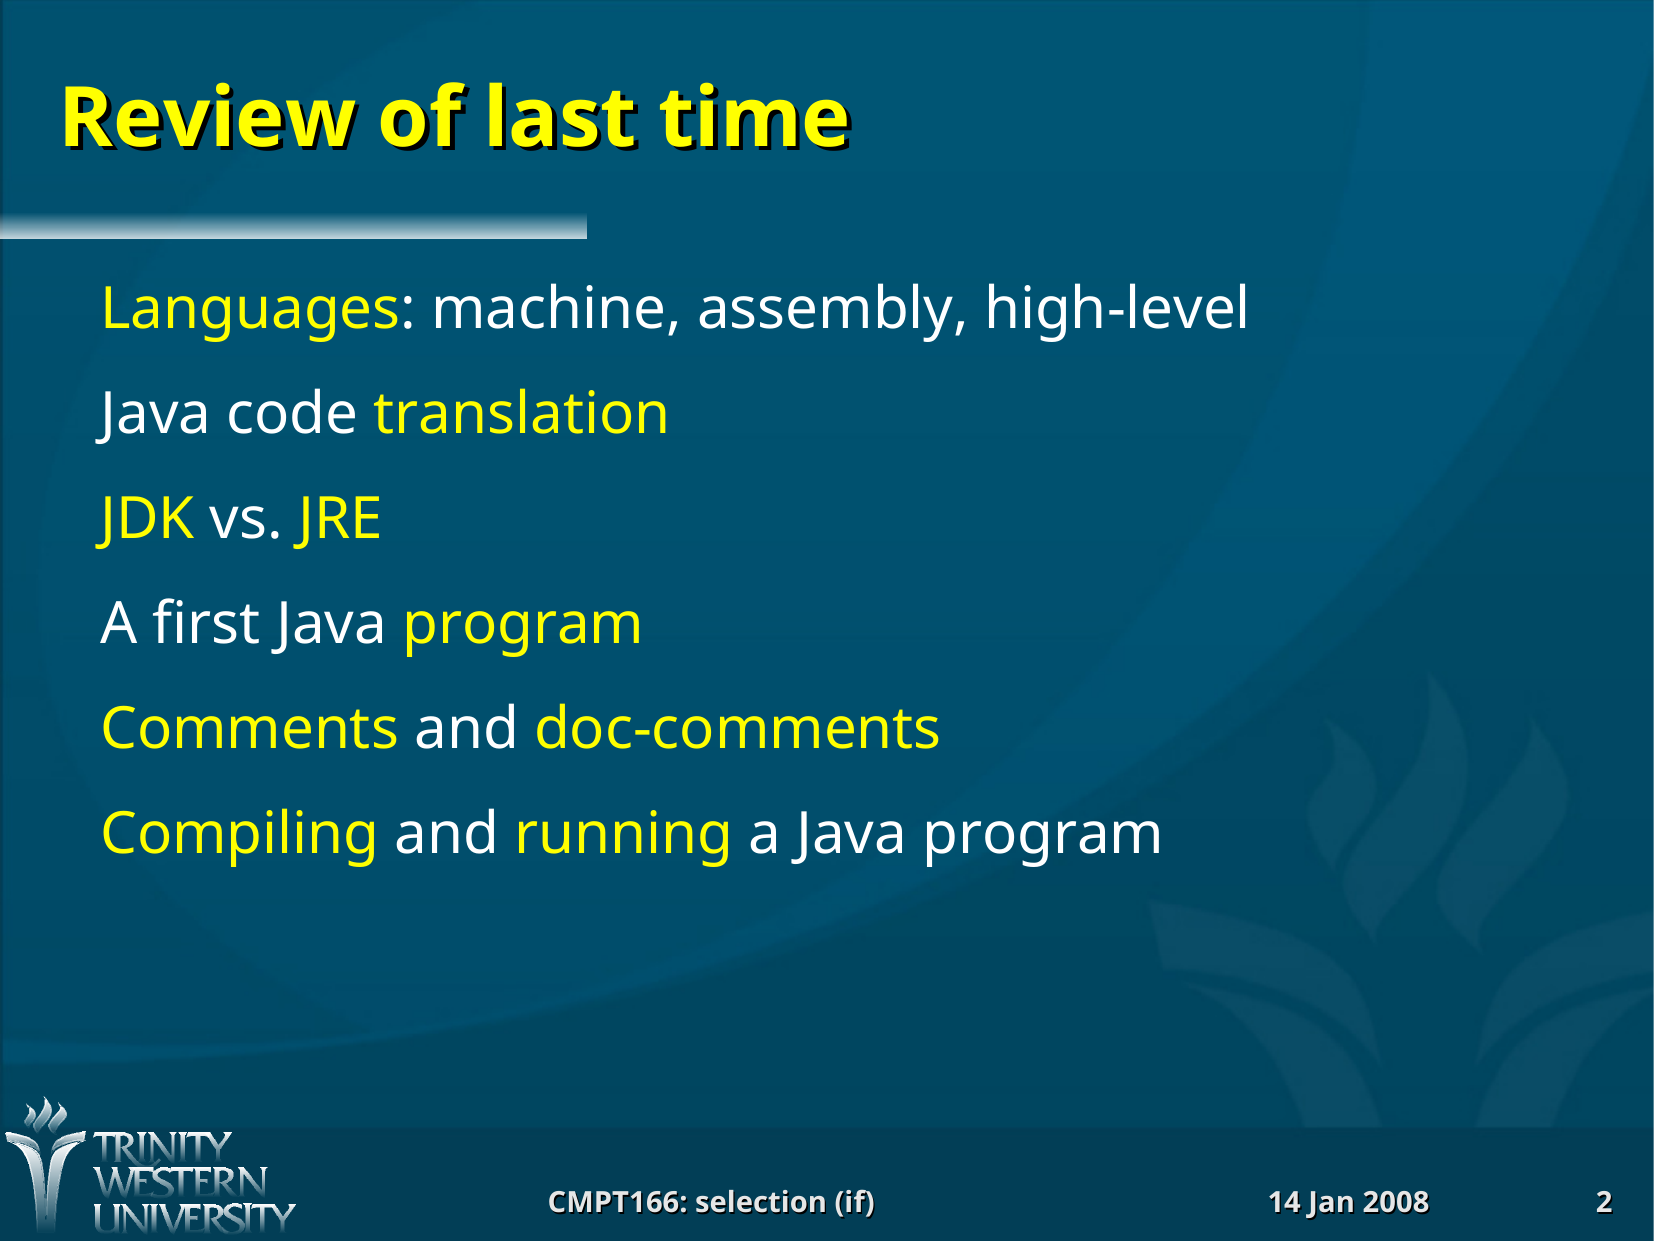

# Review of last time
Languages: machine, assembly, high-level
Java code translation
JDK vs. JRE
A first Java program
Comments and doc-comments
Compiling and running a Java program
CMPT166: selection (if)
14 Jan 2008
2